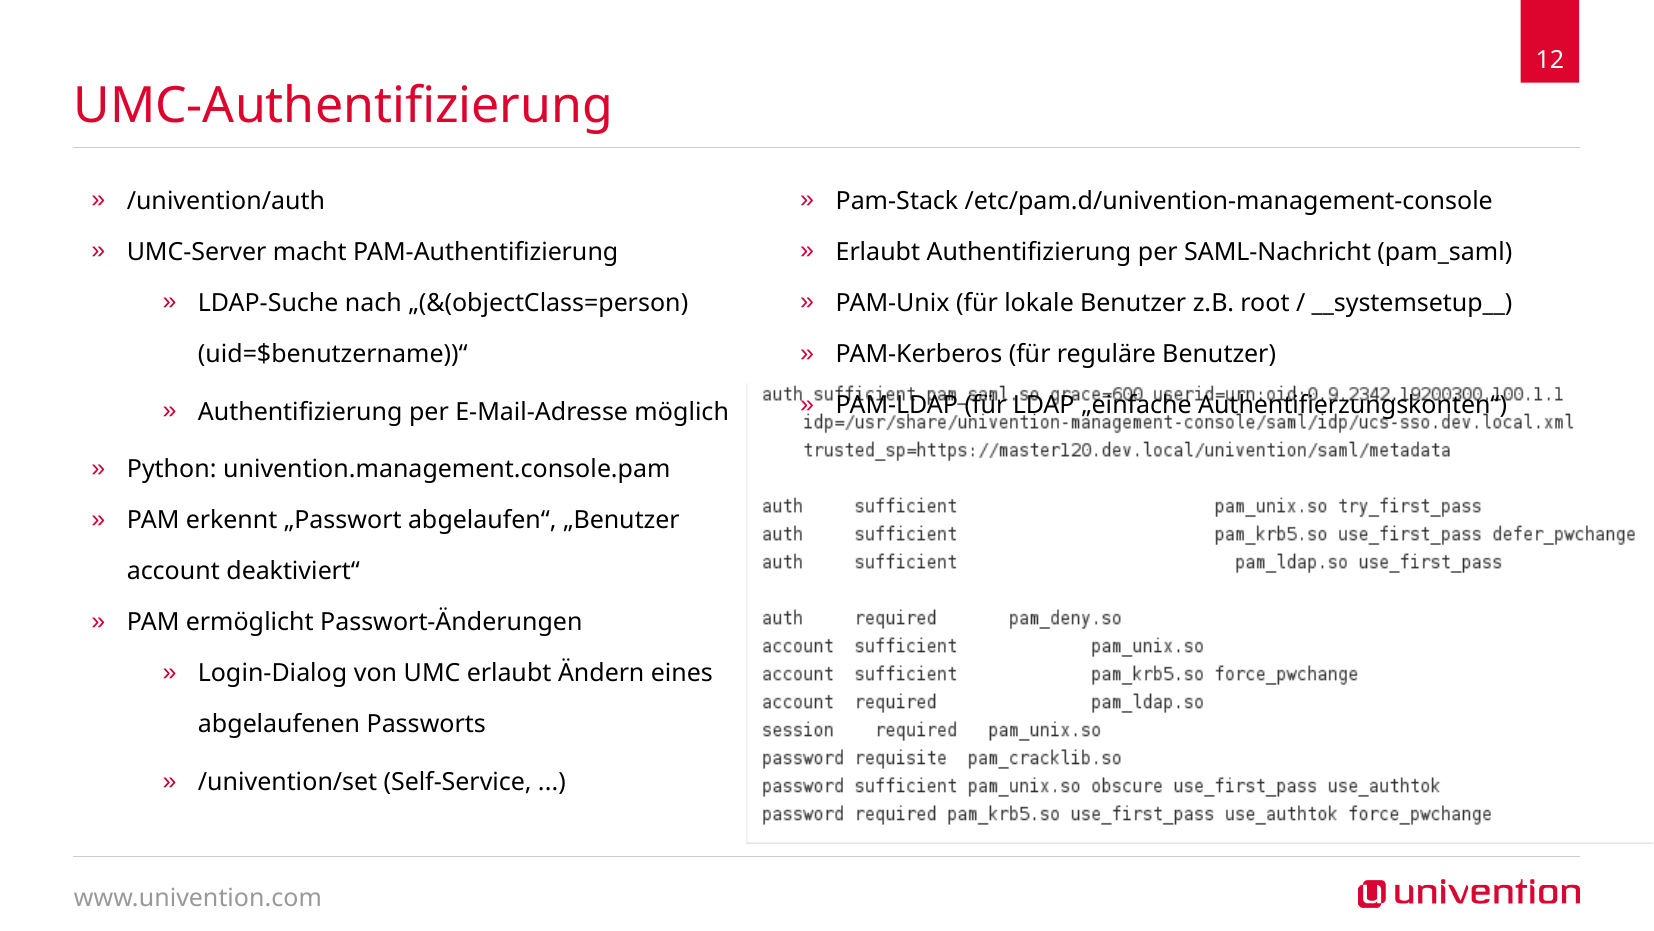

# UMC-Authentifizierung
/univention/auth
UMC-Server macht PAM-Authentifizierung
LDAP-Suche nach „(&(objectClass=person)(uid=$benutzername))“
Authentifizierung per E-Mail-Adresse möglich
Python: univention.management.console.pam
PAM erkennt „Passwort abgelaufen“, „Benutzer account deaktiviert“
PAM ermöglicht Passwort-Änderungen
Login-Dialog von UMC erlaubt Ändern eines abgelaufenen Passworts
/univention/set (Self-Service, ...)
Pam-Stack /etc/pam.d/univention-management-console
Erlaubt Authentifizierung per SAML-Nachricht (pam_saml)
PAM-Unix (für lokale Benutzer z.B. root / __systemsetup__)
PAM-Kerberos (für reguläre Benutzer)
PAM-LDAP (für LDAP „einfache Authentifierzungskonten“)